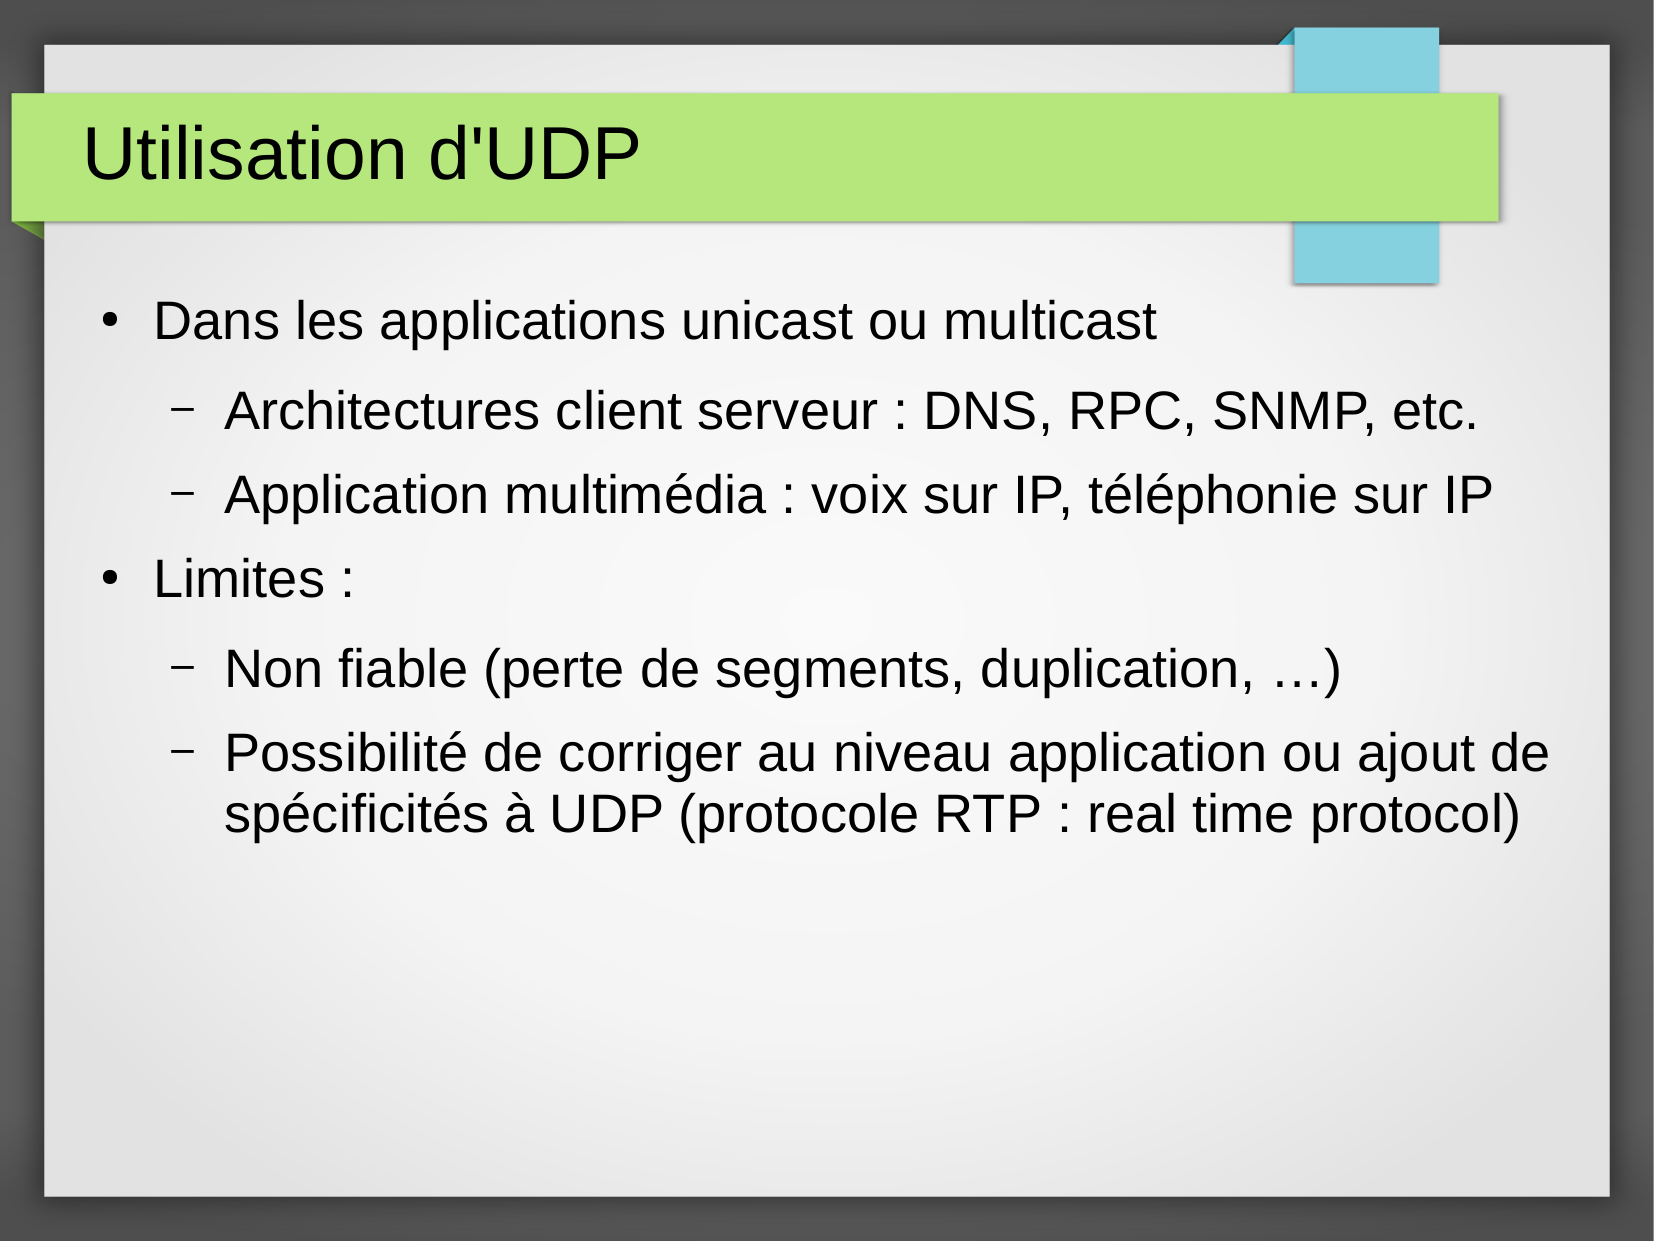

# Utilisation d'UDP
Dans les applications unicast ou multicast
Architectures client serveur : DNS, RPC, SNMP, etc.
Application multimédia : voix sur IP, téléphonie sur IP
Limites :
Non fiable (perte de segments, duplication, …)
Possibilité de corriger au niveau application ou ajout de spécificités à UDP (protocole RTP : real time protocol)